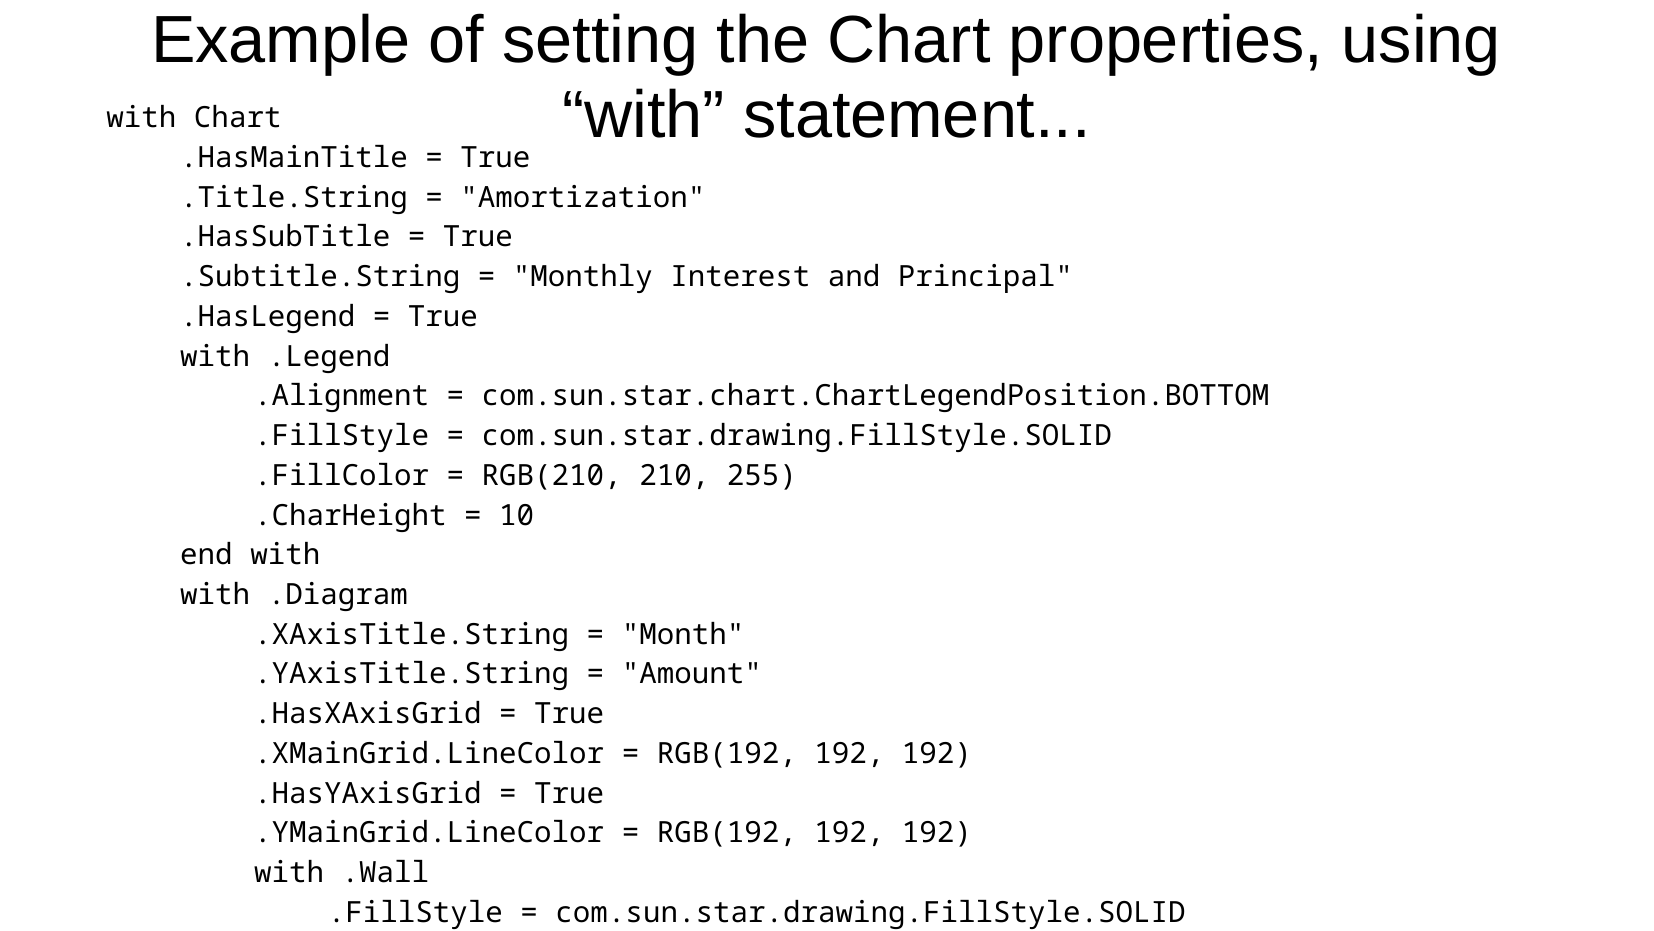

# Example of setting the Chart properties, using “with” statement...
	with Chart
		.HasMainTitle = True
		.Title.String = "Amortization"
		.HasSubTitle = True
		.Subtitle.String = "Monthly Interest and Principal"
		.HasLegend = True
		with .Legend
			.Alignment = com.sun.star.chart.ChartLegendPosition.BOTTOM
			.FillStyle = com.sun.star.drawing.FillStyle.SOLID
			.FillColor = RGB(210, 210, 255)
			.CharHeight = 10
		end with
		with .Diagram
			.XAxisTitle.String = "Month"
			.YAxisTitle.String = "Amount"
			.HasXAxisGrid = True
			.XMainGrid.LineColor = RGB(192, 192, 192)
			.HasYAxisGrid = True
			.YMainGrid.LineColor = RGB(192, 192, 192)
			with .Wall
				.FillStyle = com.sun.star.drawing.FillStyle.SOLID
				.FillColor = RGB(100, 160, 255)
				.LineColor = Rgb(80,80,255)
				.LineWidth = 80
				.LineStyle = com.sun.star.drawing.LineStyle.SOLID
			end with
		end with
	end with